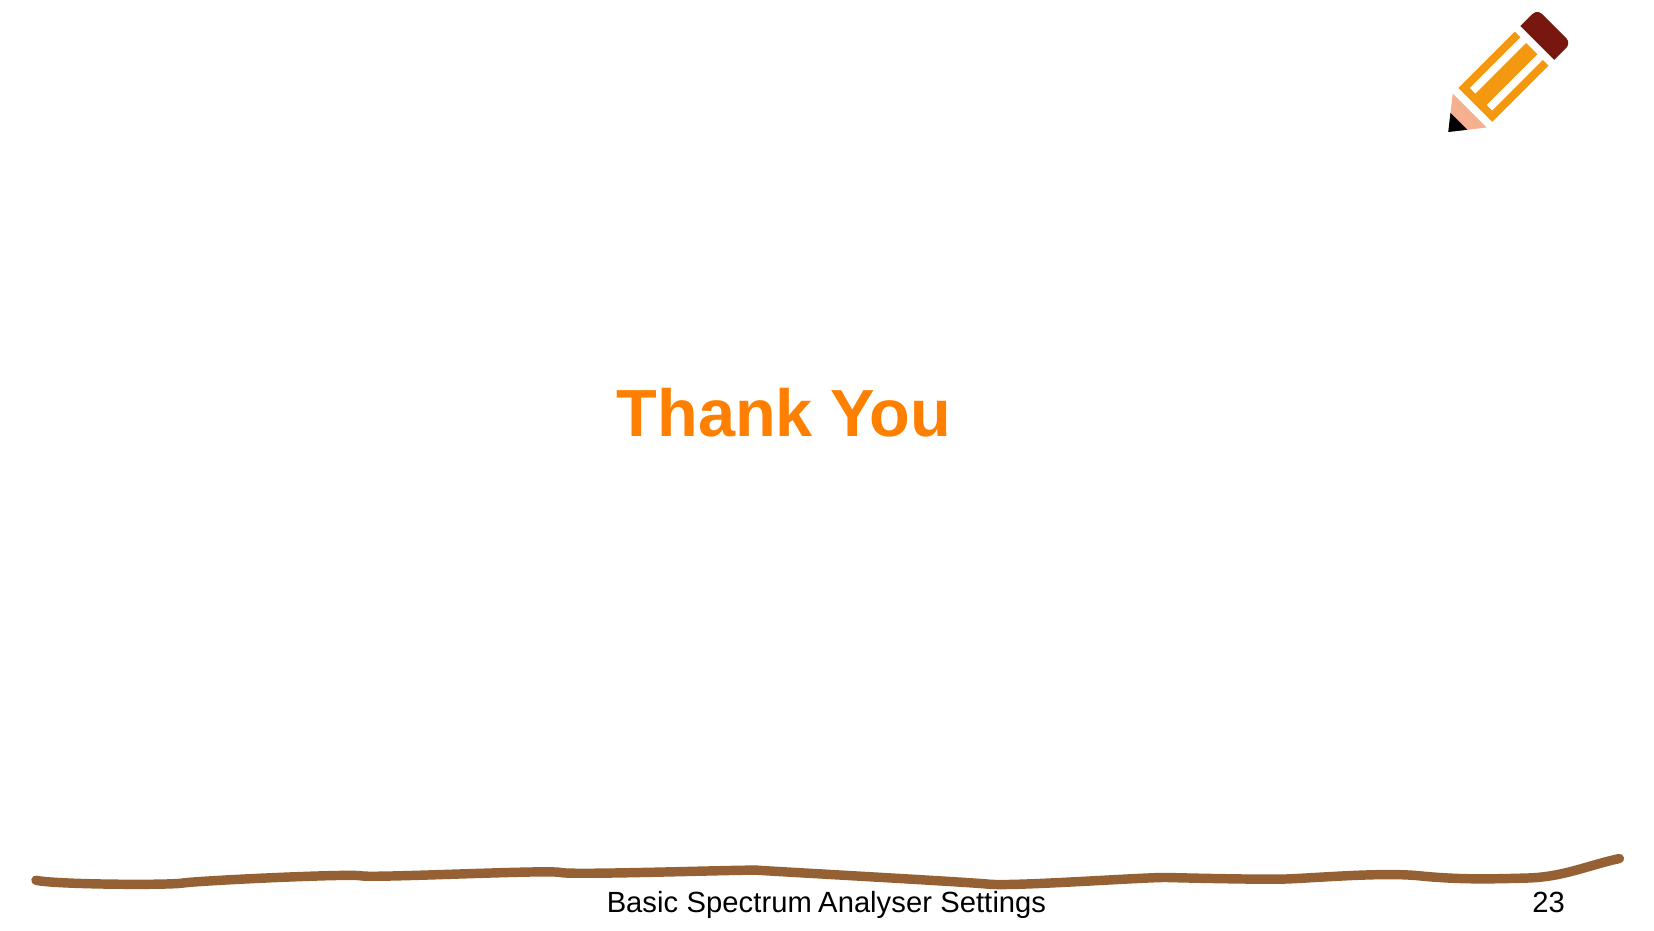

# Thank You
Basic Spectrum Analyser Settings
23